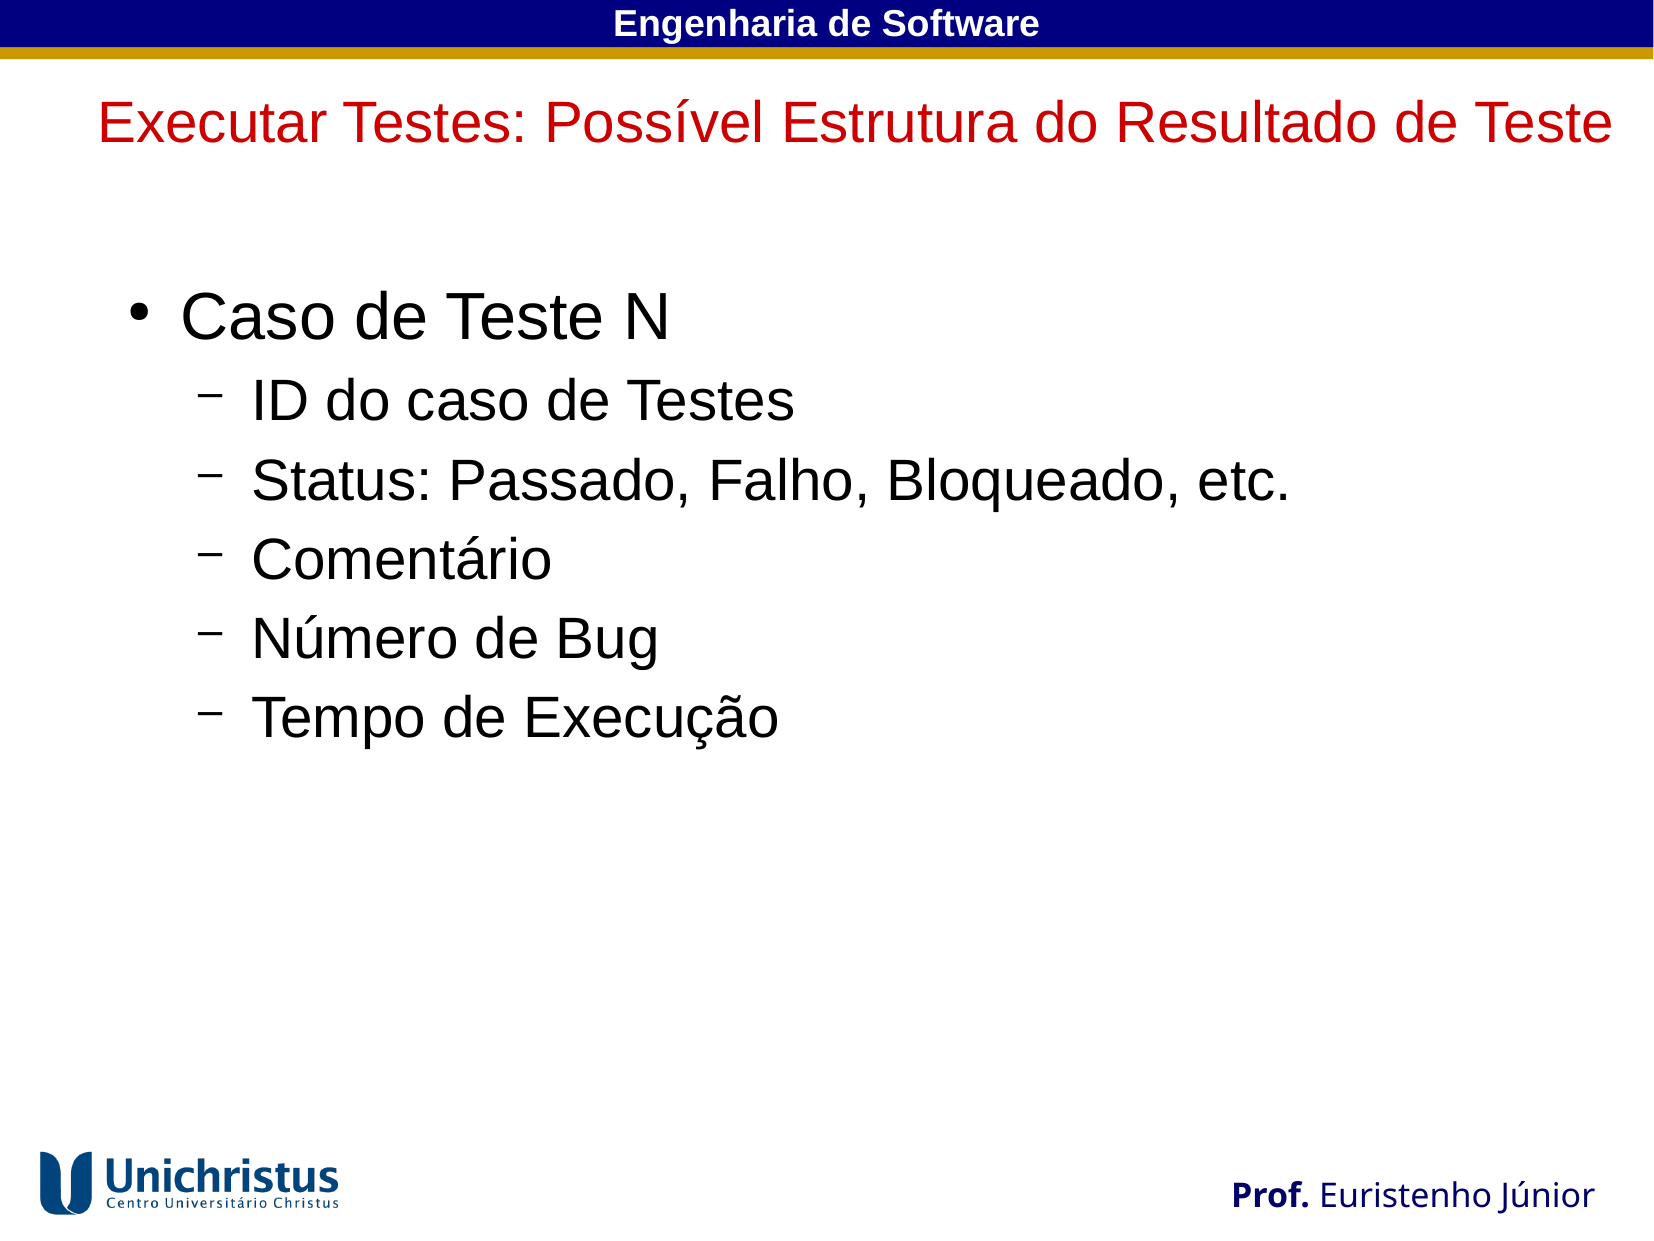

Engenharia de Software
Executar Testes: Possível Estrutura do Resultado de Teste
# Caso de Teste N
ID do caso de Testes
Status: Passado, Falho, Bloqueado, etc.
Comentário
Número de Bug
Tempo de Execução
Prof. Euristenho Júnior